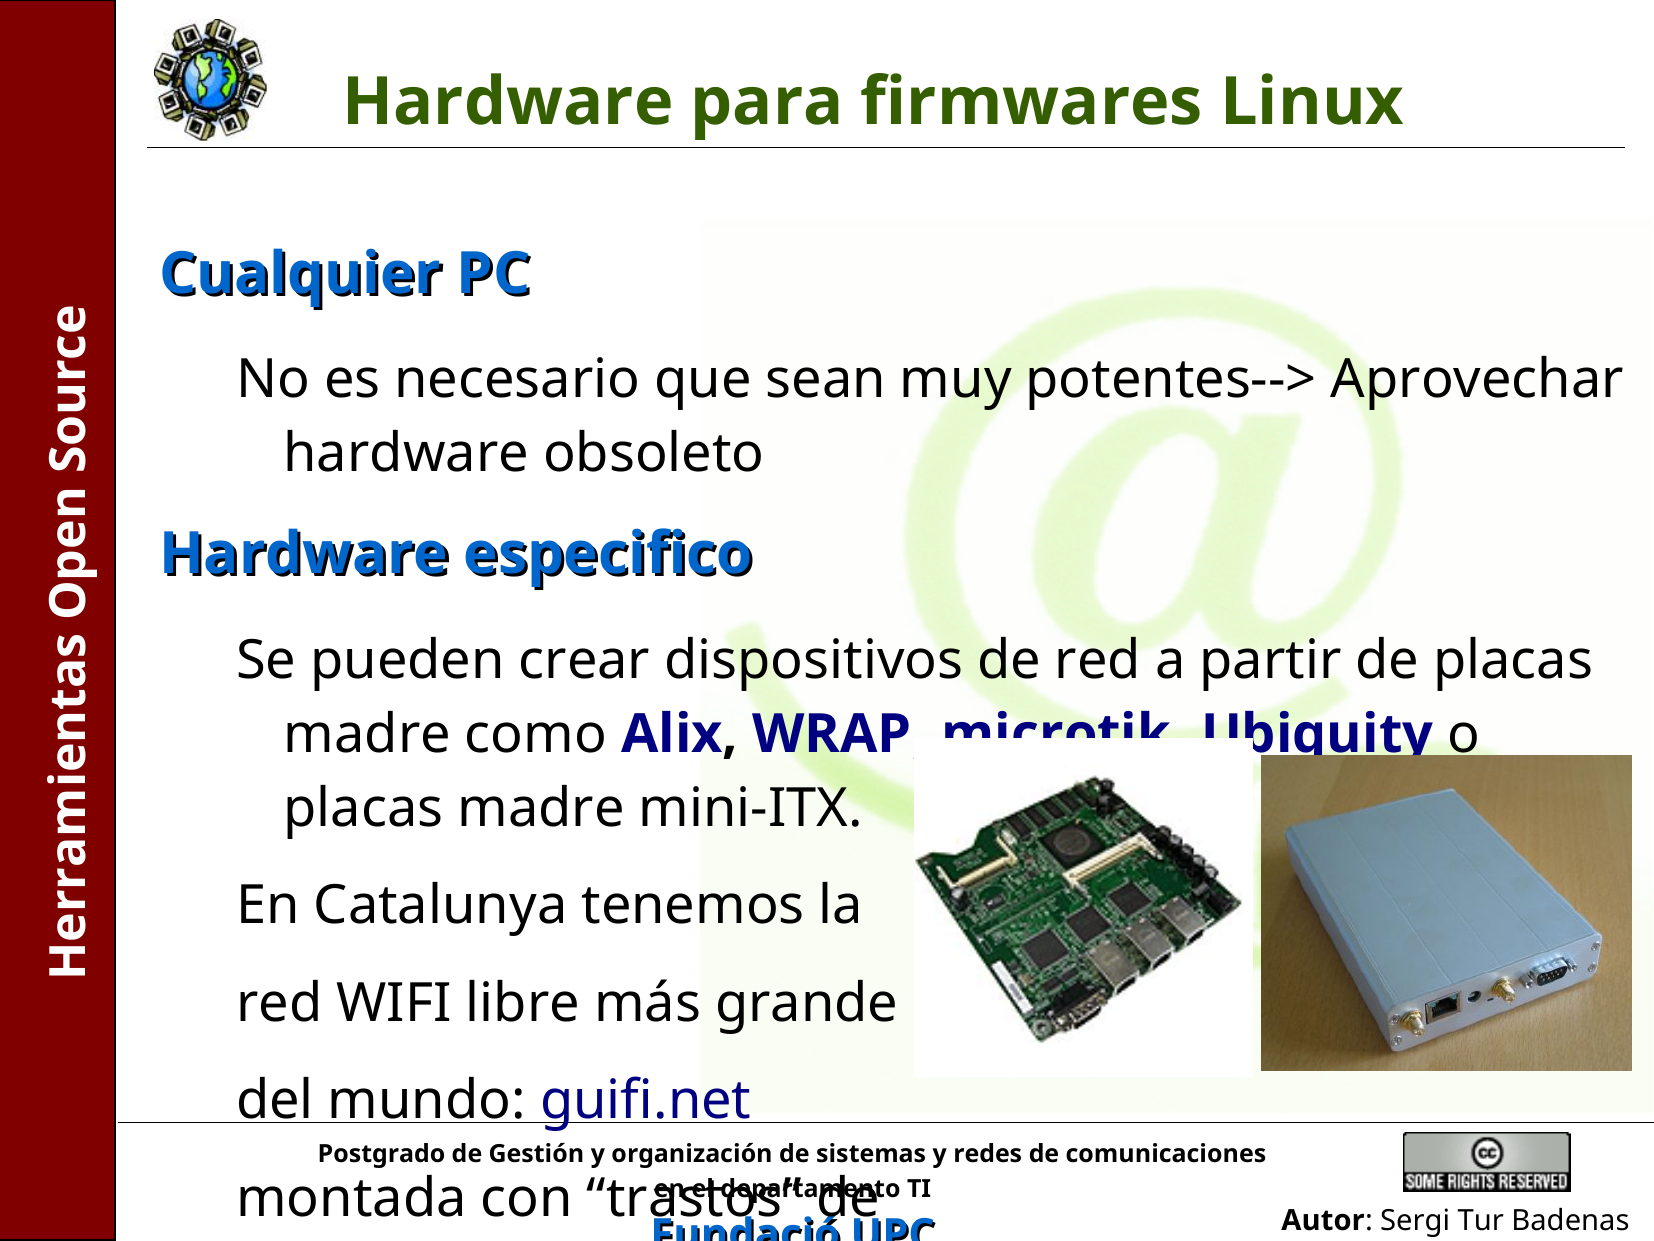

# Hardware para firmwares Linux
Cualquier PC
No es necesario que sean muy potentes--> Aprovechar hardware obsoleto
Hardware especifico
Se pueden crear dispositivos de red a partir de placas madre como Alix, WRAP, microtik, Ubiquity o placas madre mini-ITX.
En Catalunya tenemos la
red WIFI libre más grande
del mundo: guifi.net
montada con “trastos” de
este tipo.